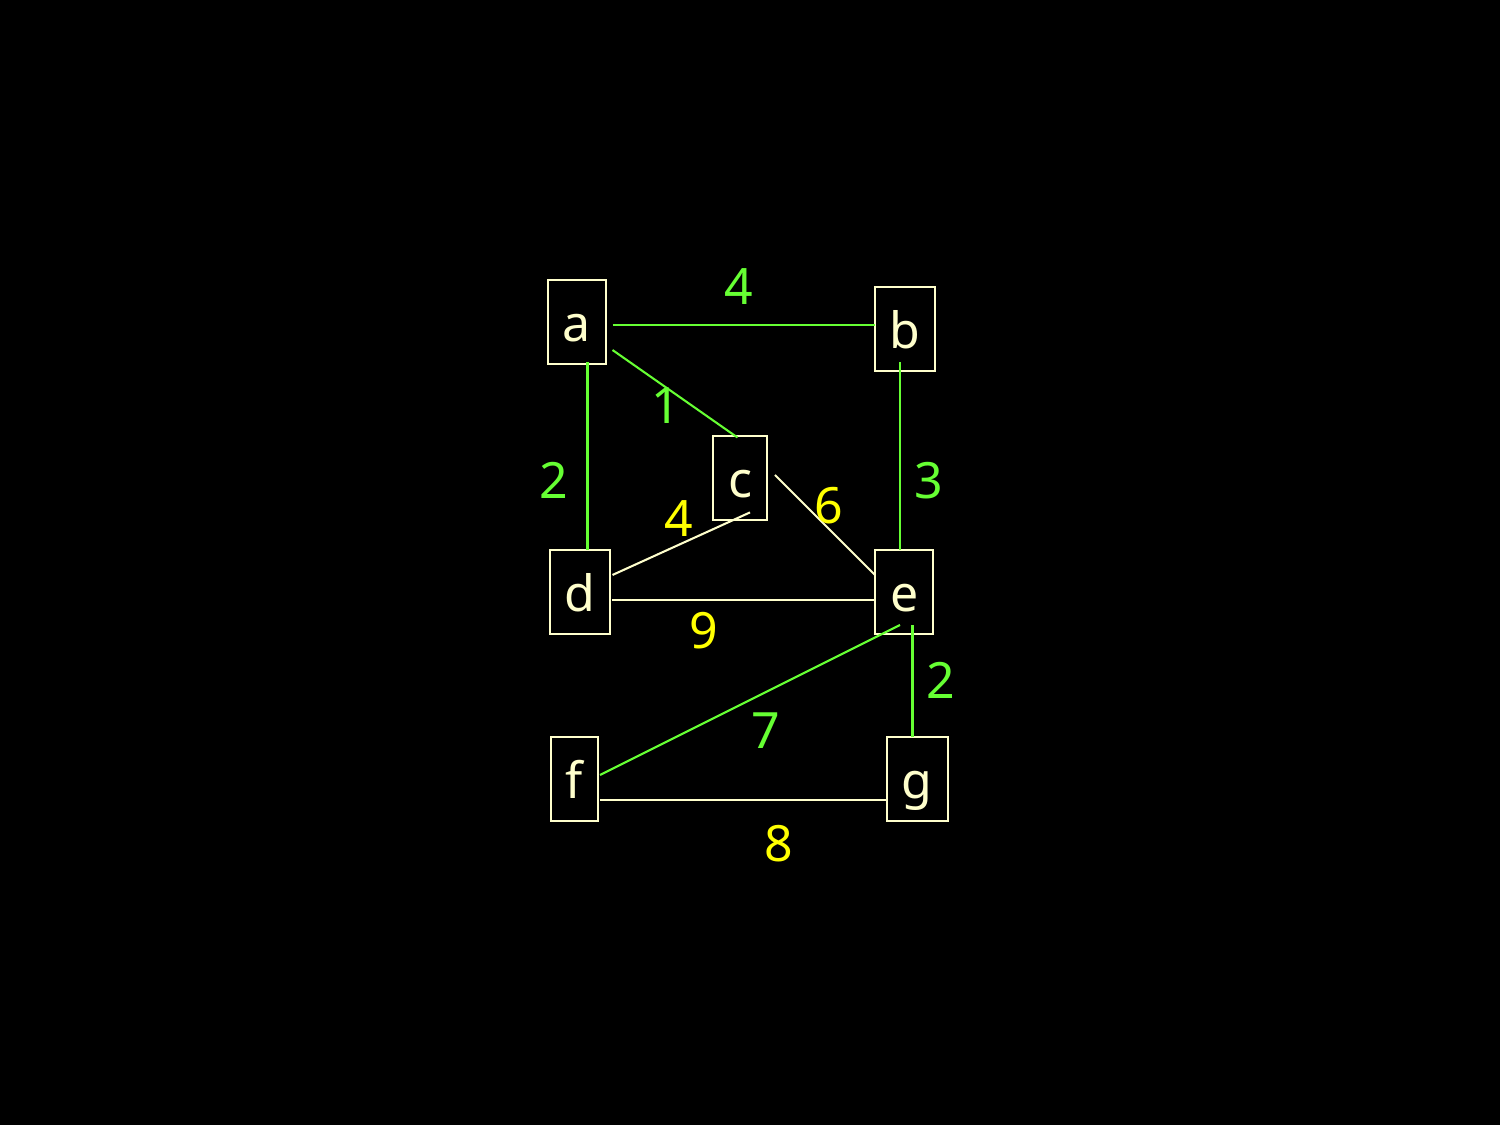

4
a
b
1
c
2
3
6
4
d
e
9
2
7
f
g
8